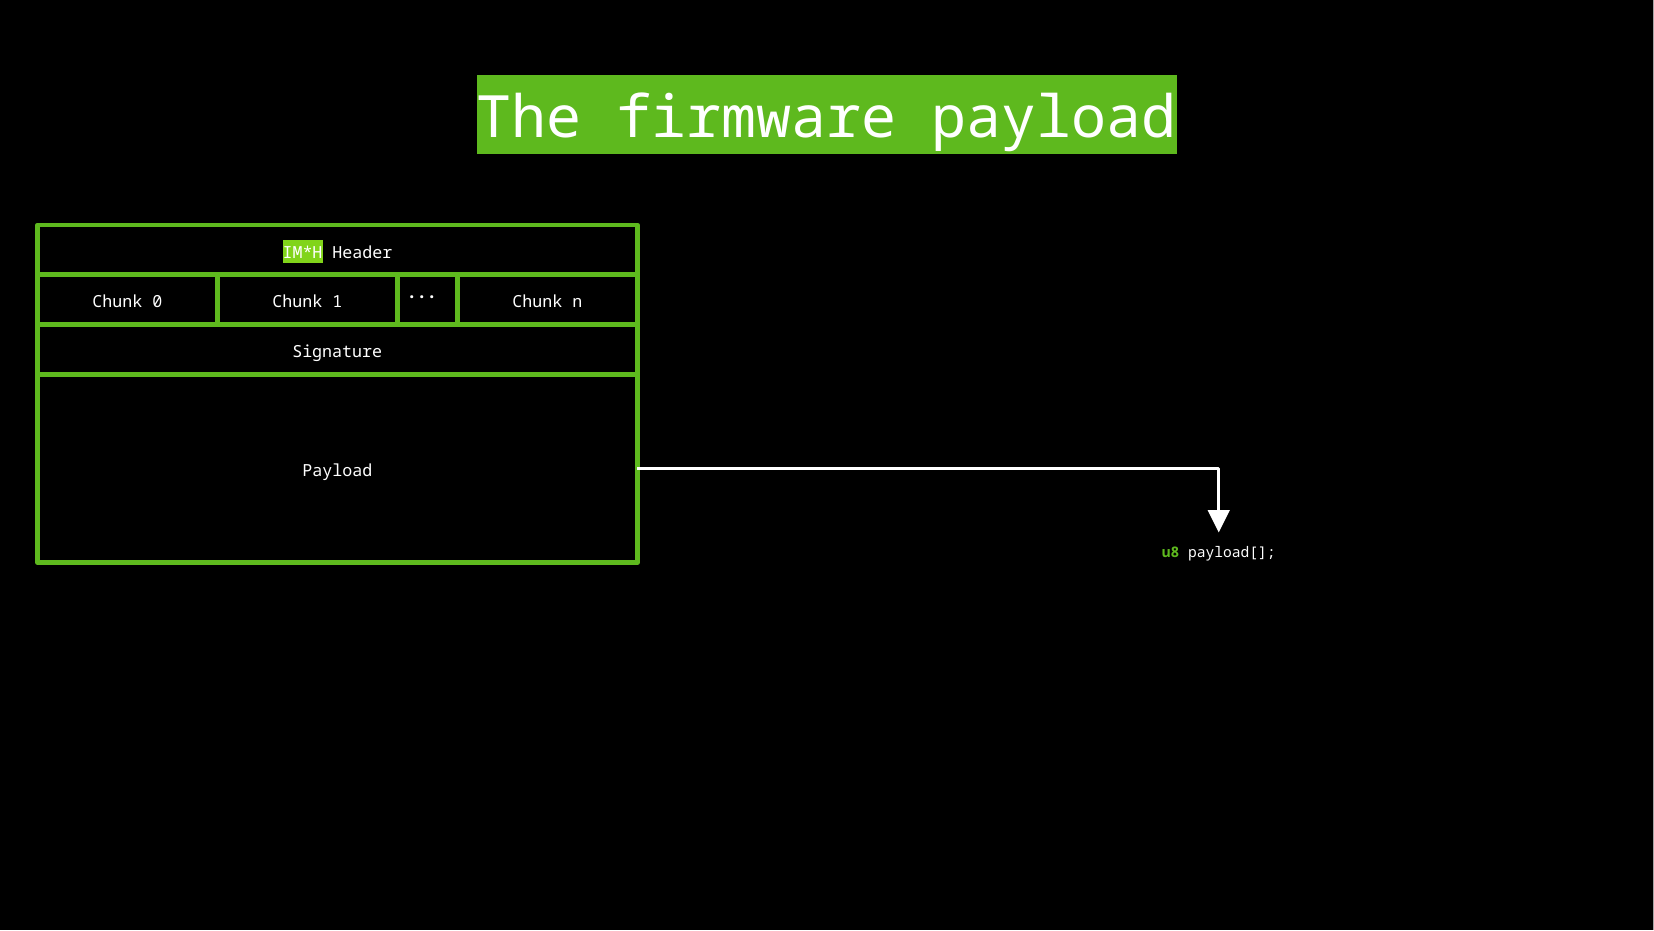

# The firmware payload
IM*H Header
...
Chunk 0
Chunk 1
Chunk n
Signature
Payload
u8 payload[];